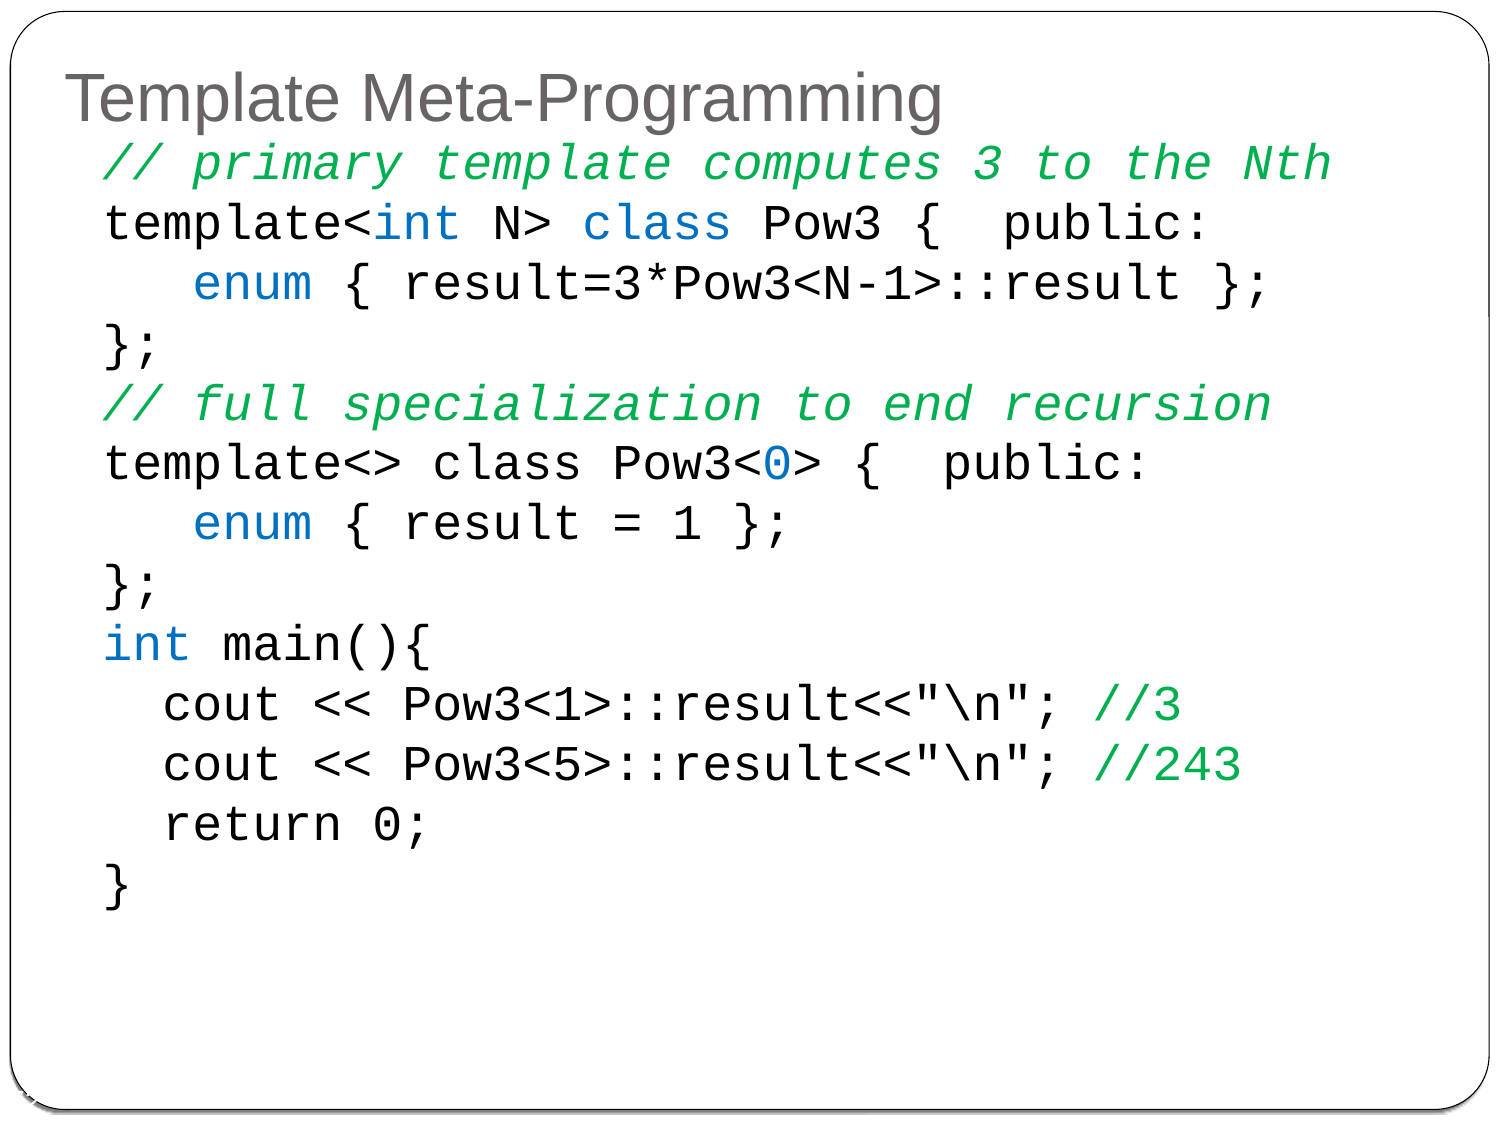

// primary template computes 3 to the Nth
template<int N> class Pow3 { public:
 enum { result=3*Pow3<N-1>::result };
};
// full specialization to end recursion
template<> class Pow3<0> { public:
 enum { result = 1 };
};
int main(){
 cout << Pow3<1>::result<<"\n"; //3
 cout << Pow3<5>::result<<"\n"; //243
 return 0;
}
# Template Meta-Programming